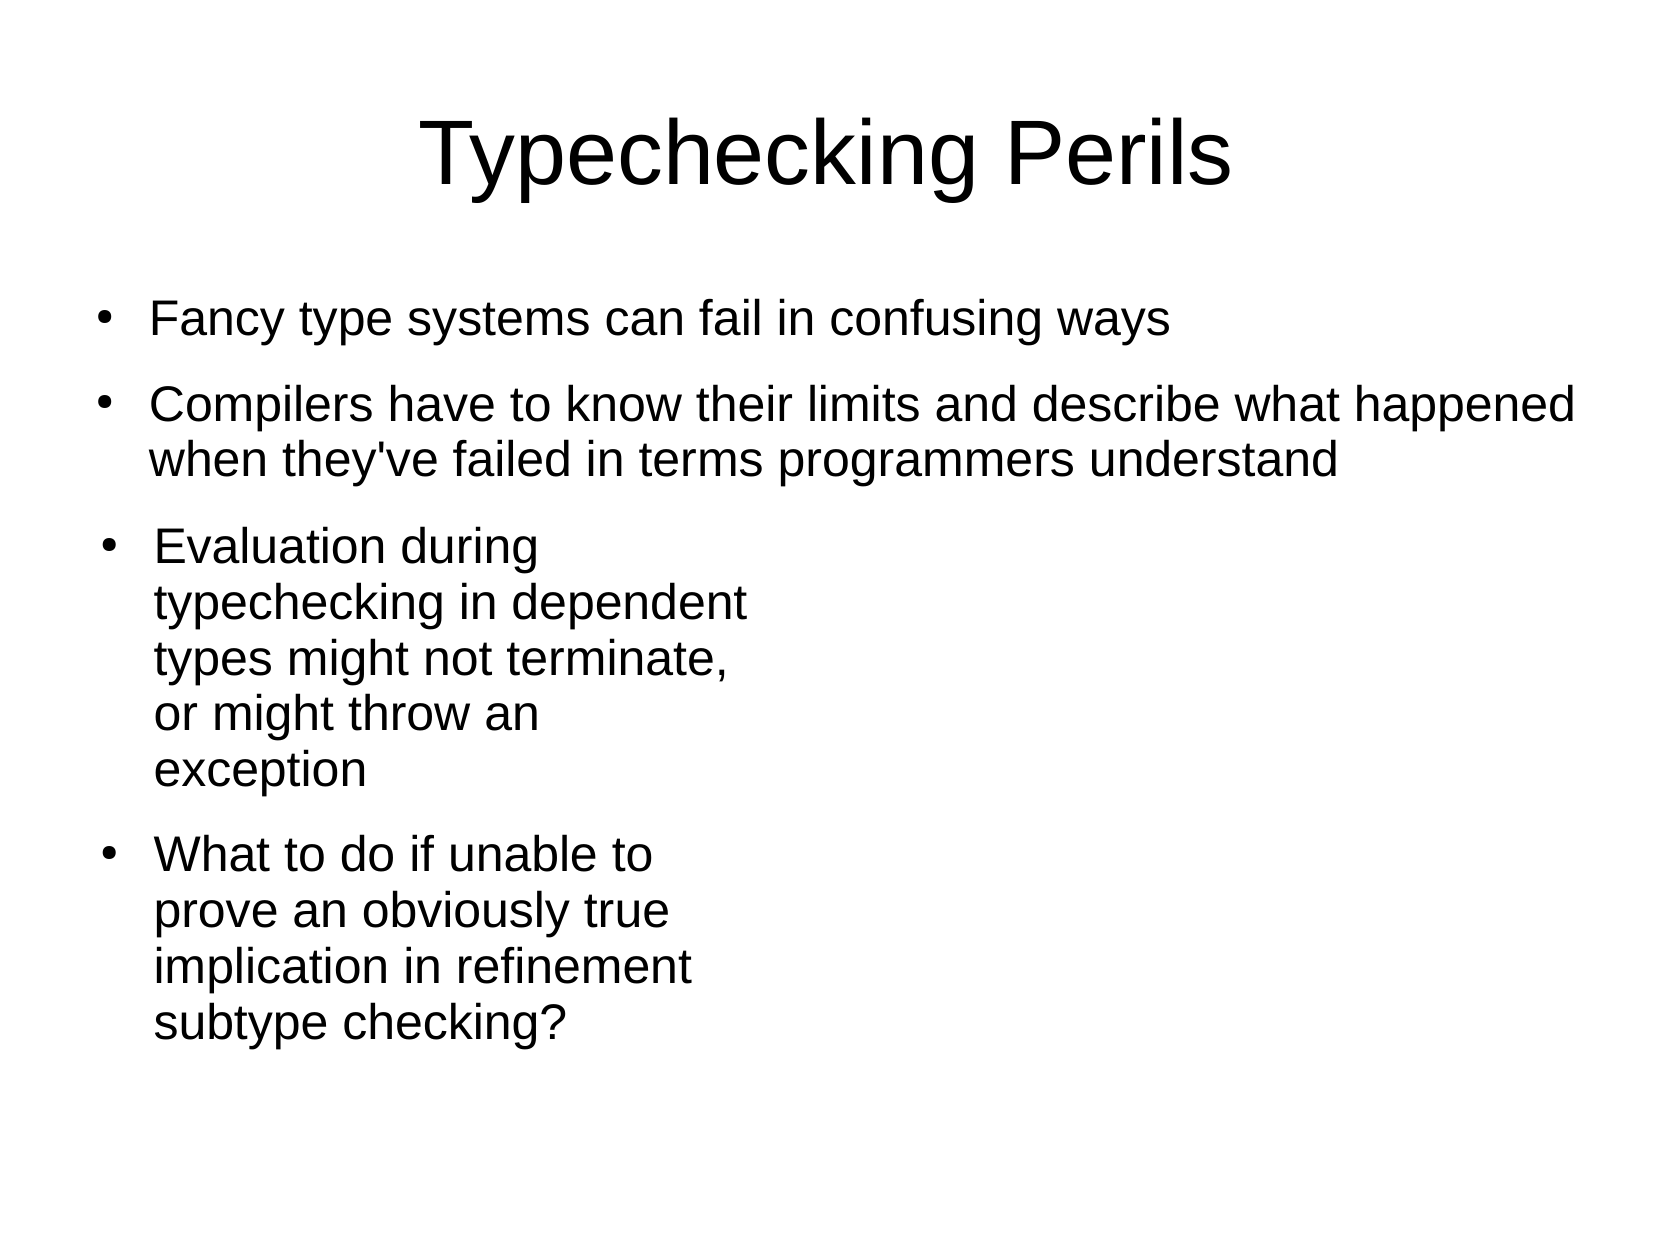

# Typechecking Perils
Fancy type systems can fail in confusing ways
Compilers have to know their limits and describe what happened when they've failed in terms programmers understand
Evaluation during typechecking in dependent types might not terminate, or might throw an exception
What to do if unable to prove an obviously true implication in refinement subtype checking?